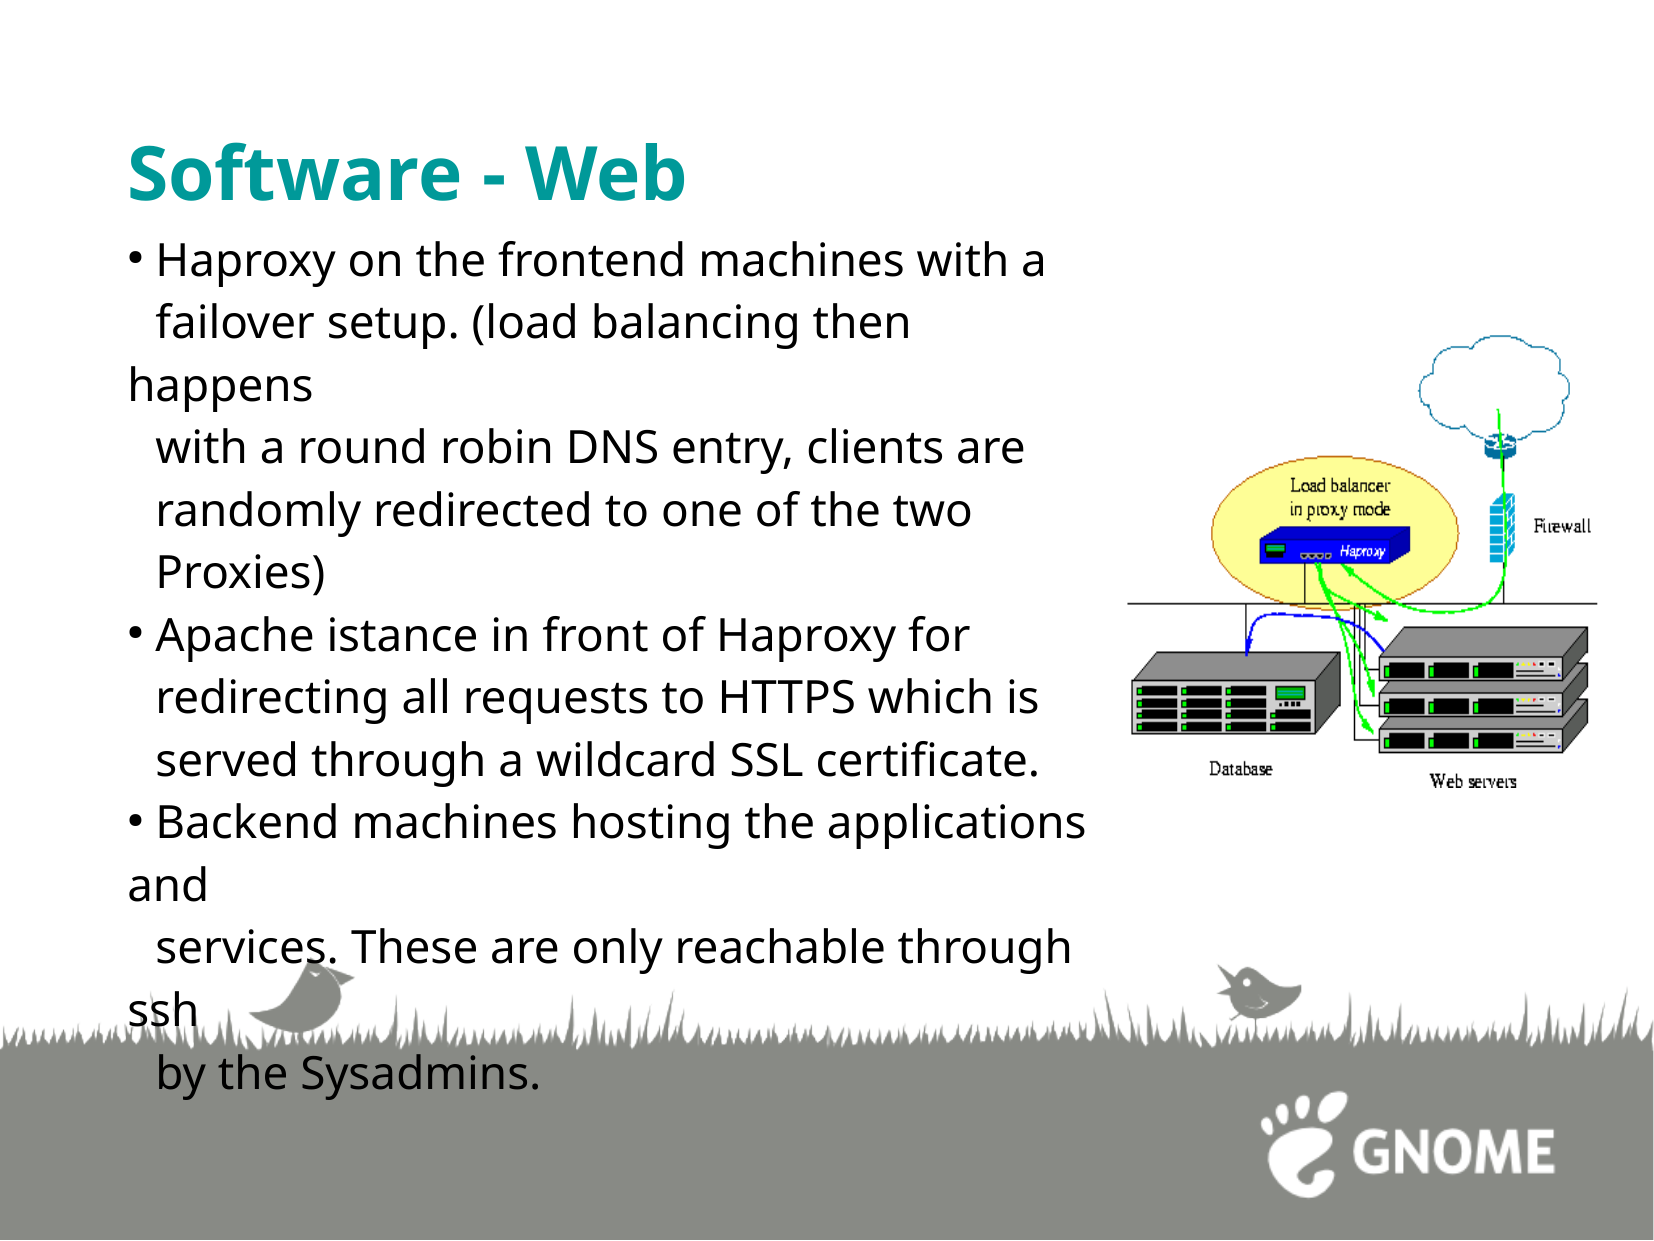

Software - Web
 Haproxy on the frontend machines with a
 failover setup. (load balancing then happens
 with a round robin DNS entry, clients are
 randomly redirected to one of the two
 Proxies)
 Apache istance in front of Haproxy for
 redirecting all requests to HTTPS which is
 served through a wildcard SSL certificate.
 Backend machines hosting the applications and
 services. These are only reachable through ssh
 by the Sysadmins.